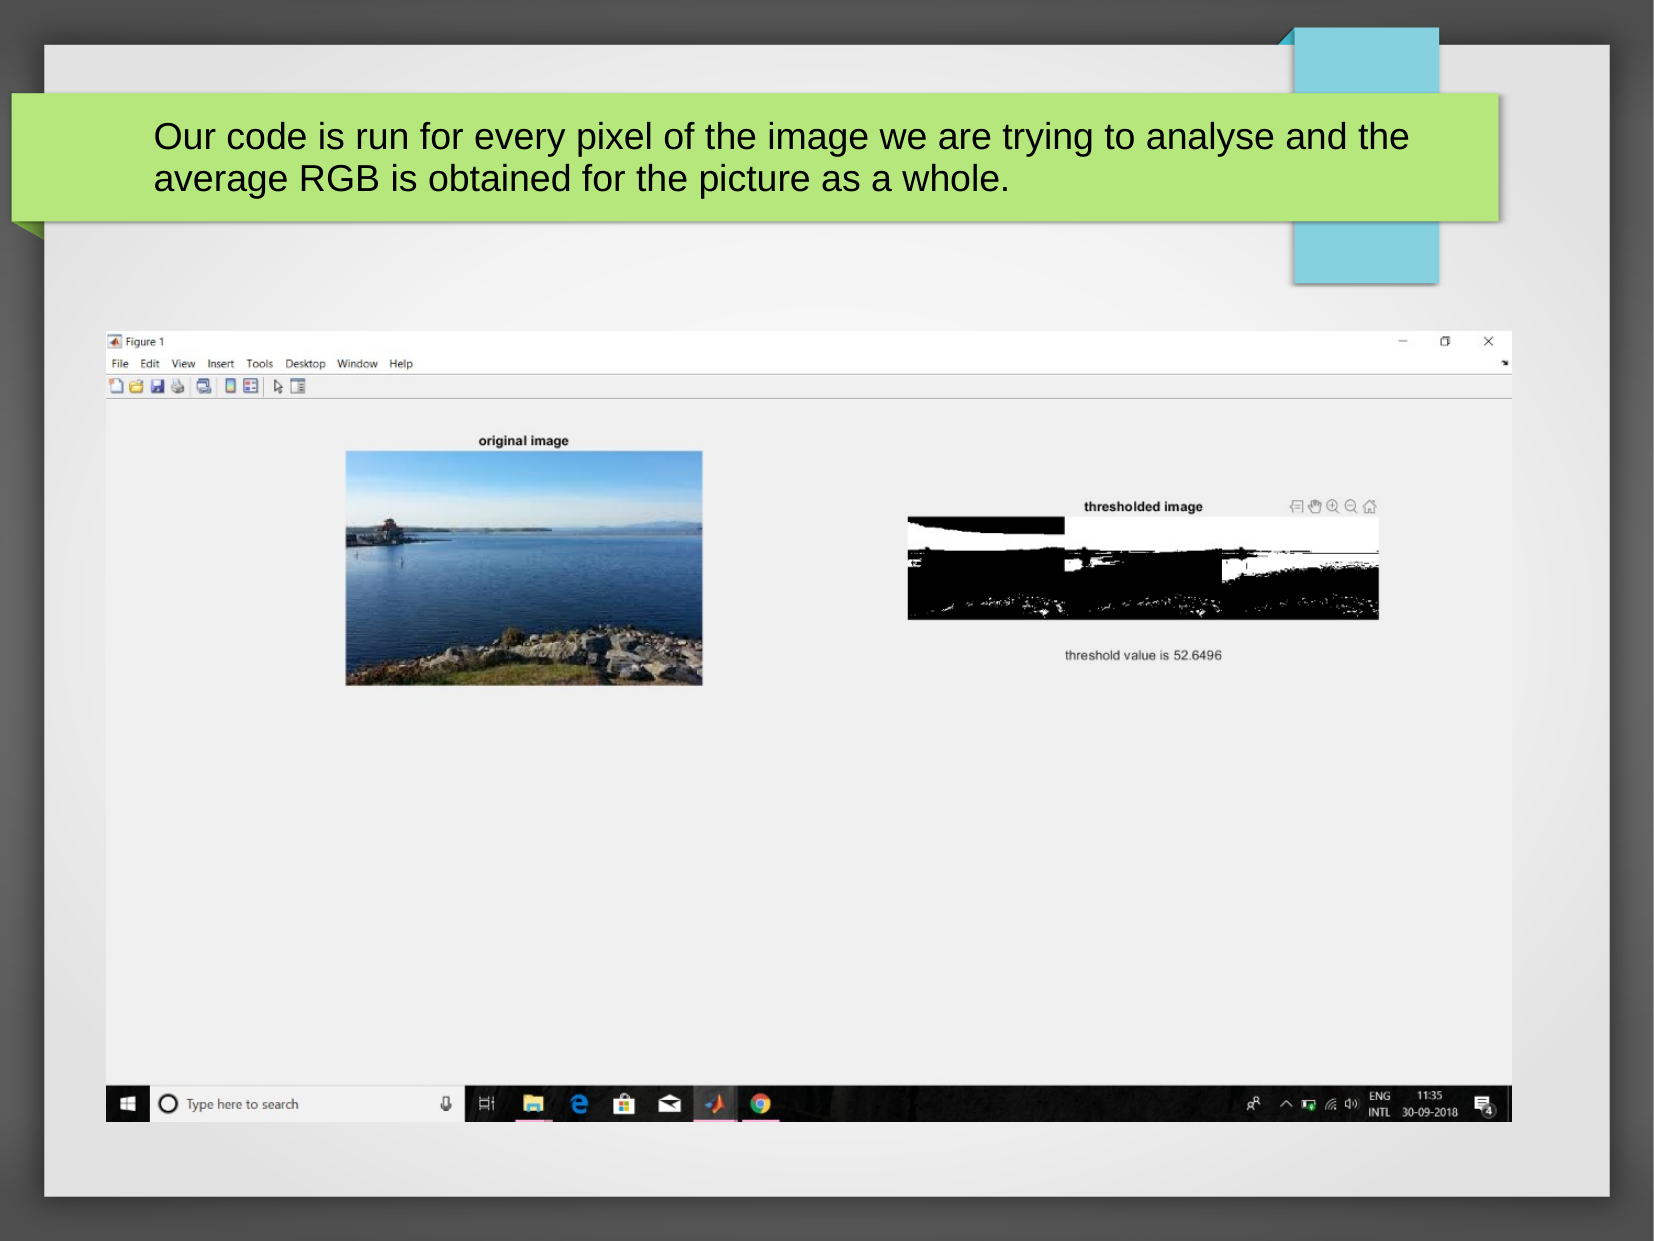

# Our code is run for every pixel of the image we are trying to analyse and the average RGB is obtained for the picture as a whole.